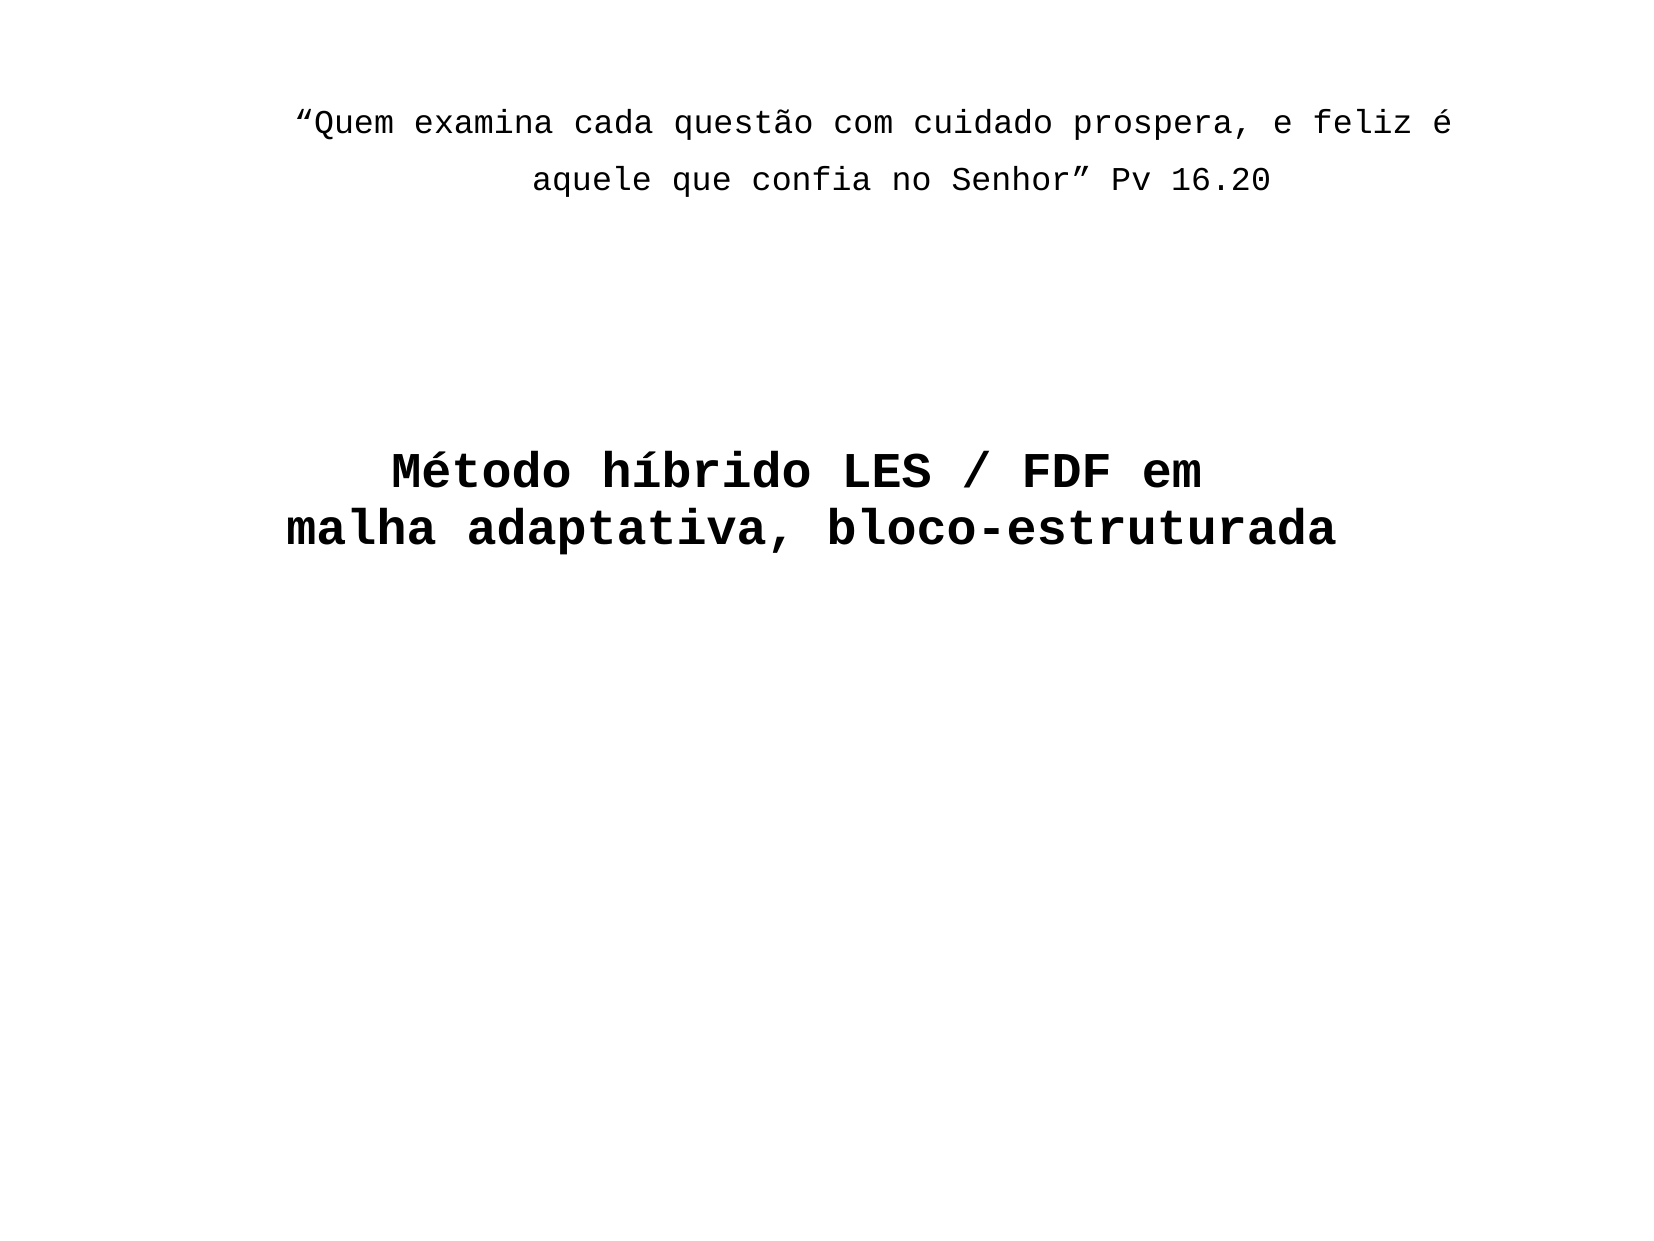

“Quem examina cada questão com cuidado prospera, e feliz é aquele que confia no Senhor” Pv 16.20
Método híbrido LES / FDF em
malha adaptativa, bloco-estruturada